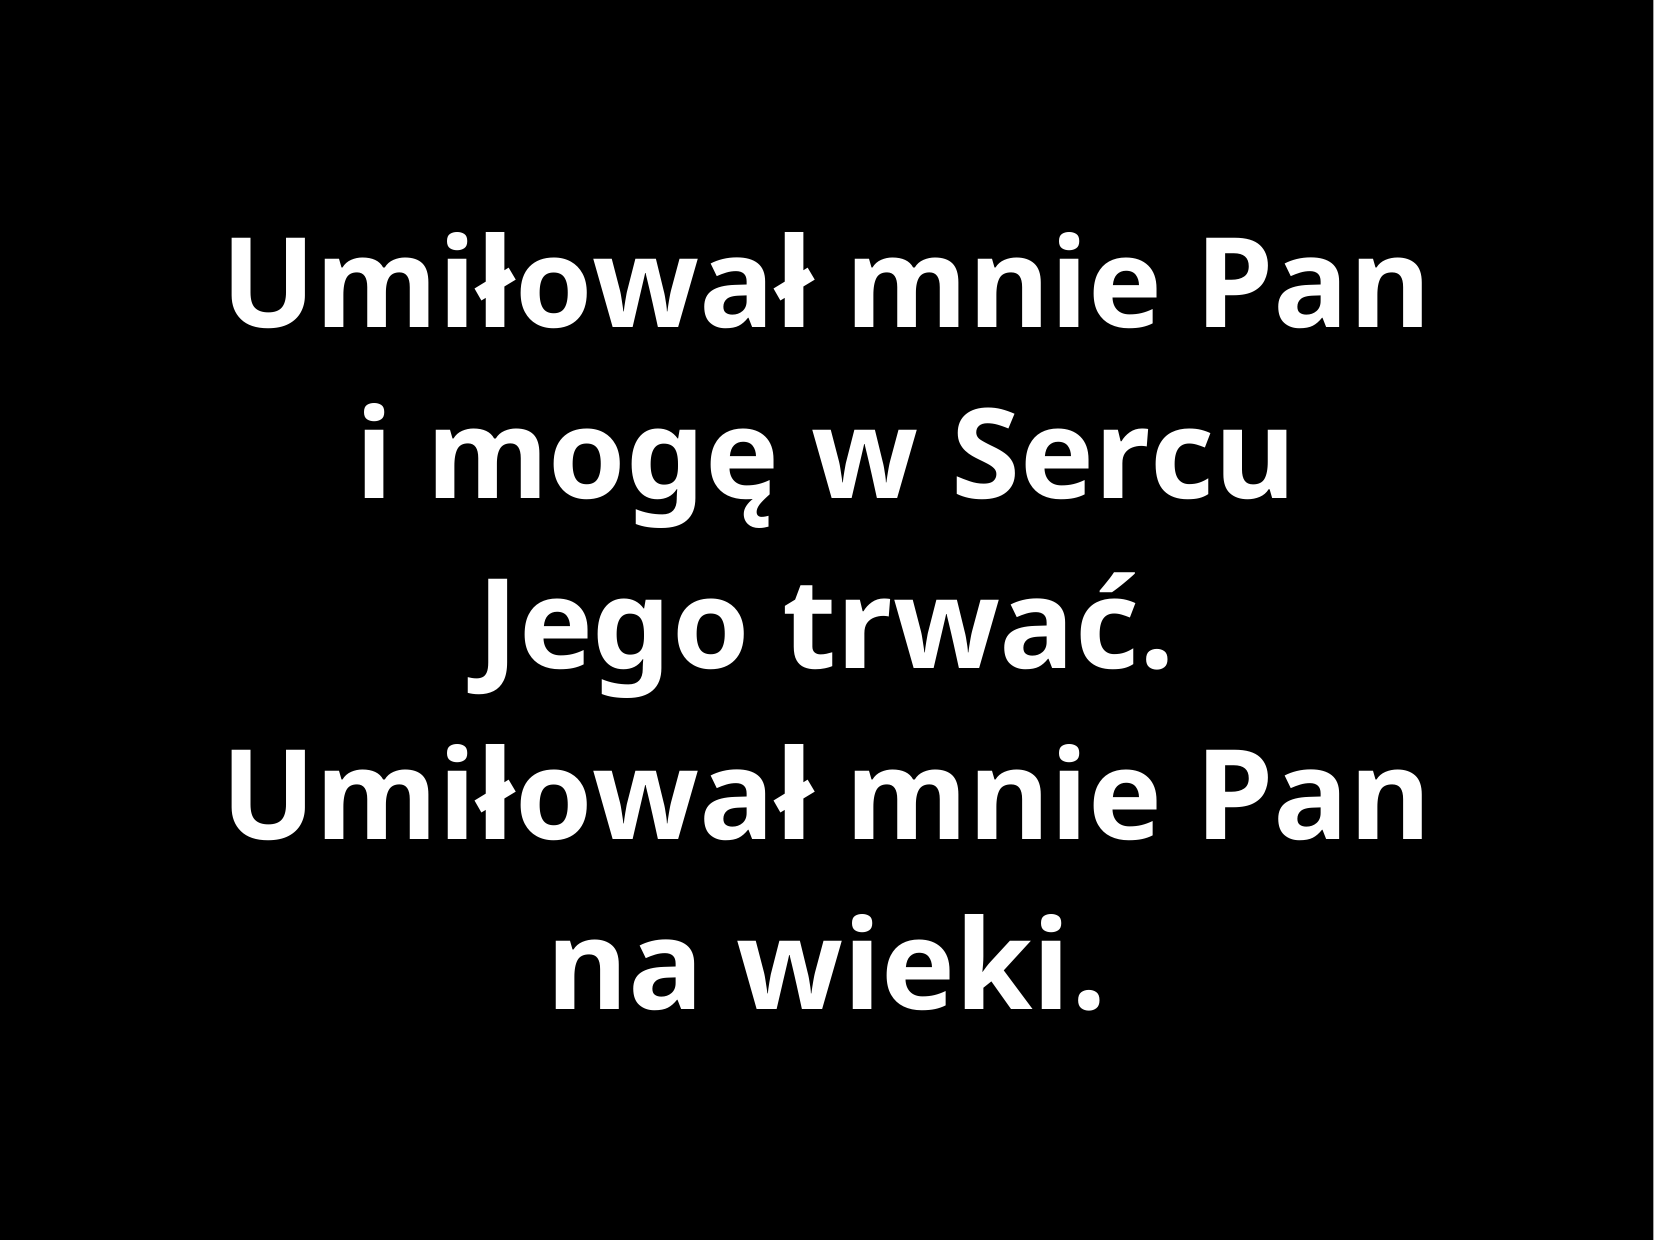

# Umiłował mnie Pan i mogę w Sercu Jego trwać. Umiłował mnie Pan na wieki.